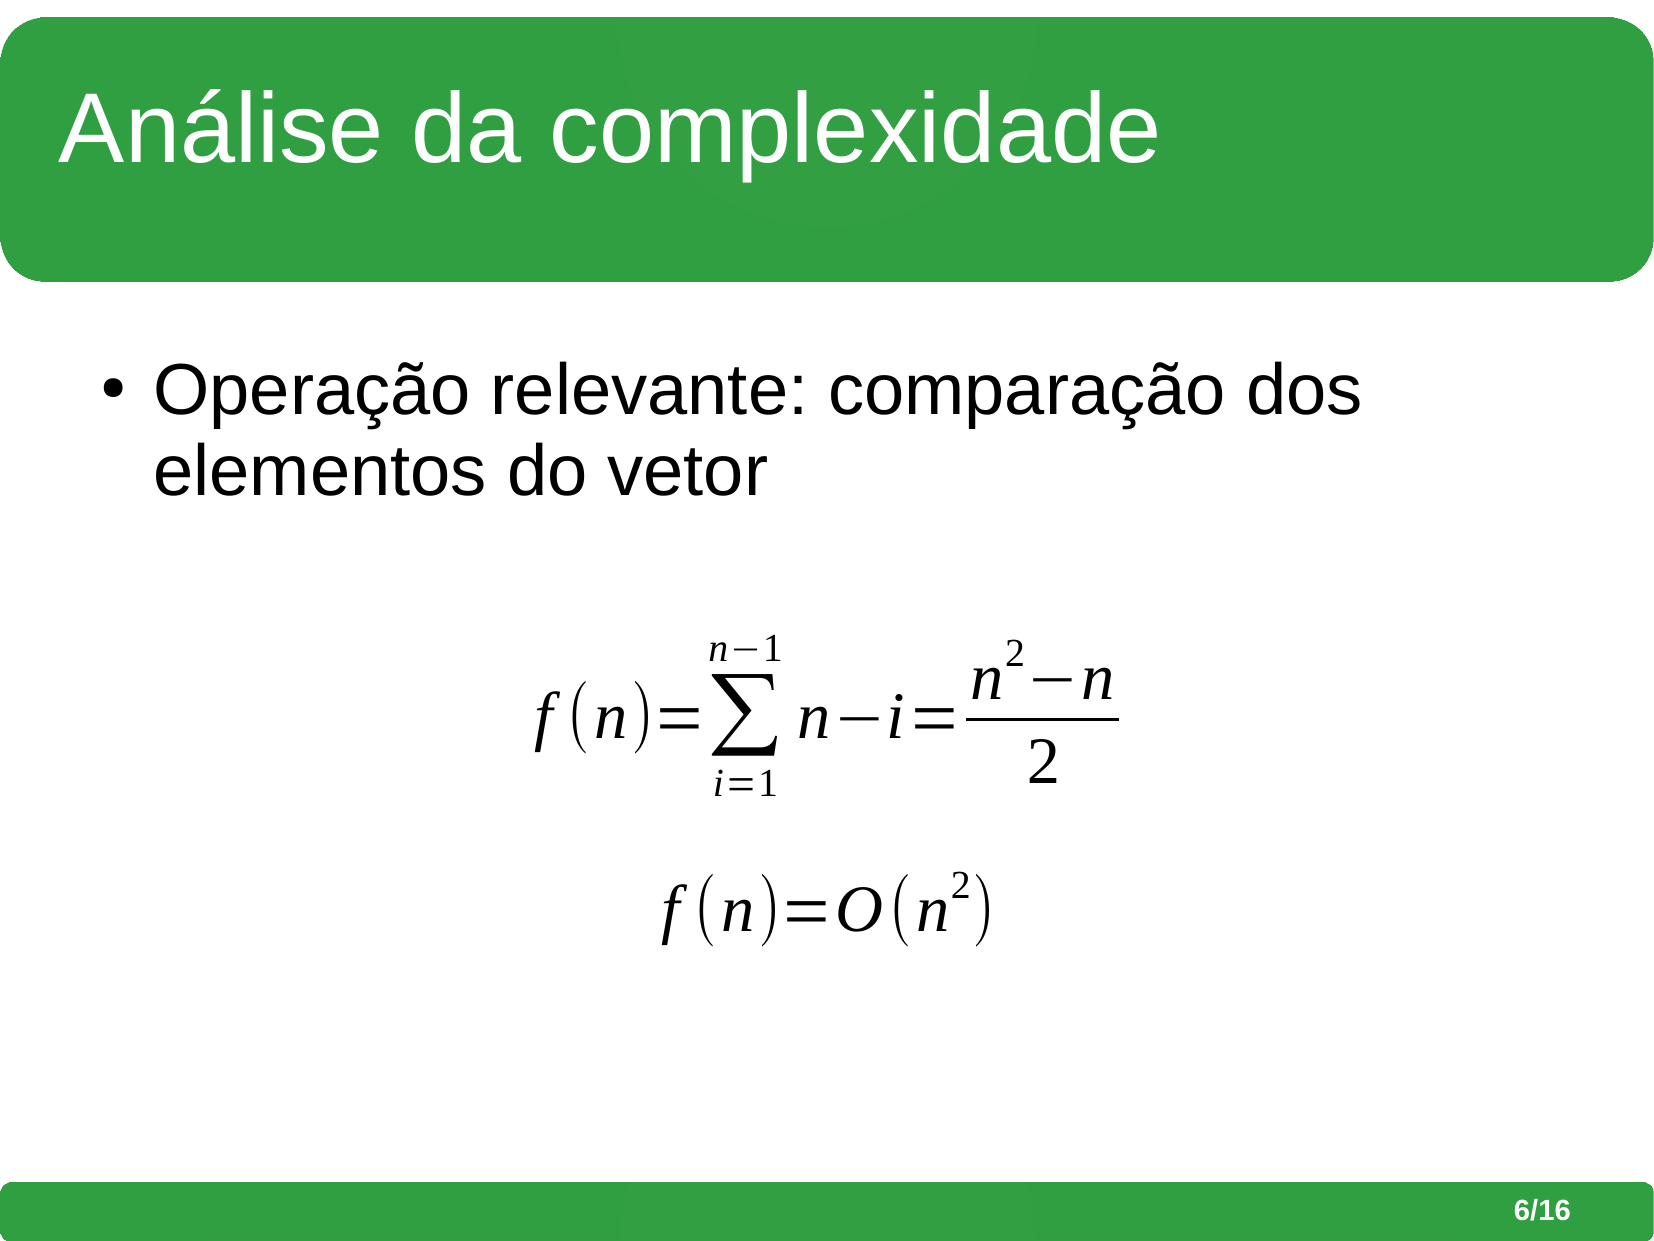

# Análise da complexidade
Operação relevante: comparação dos elementos do vetor
6